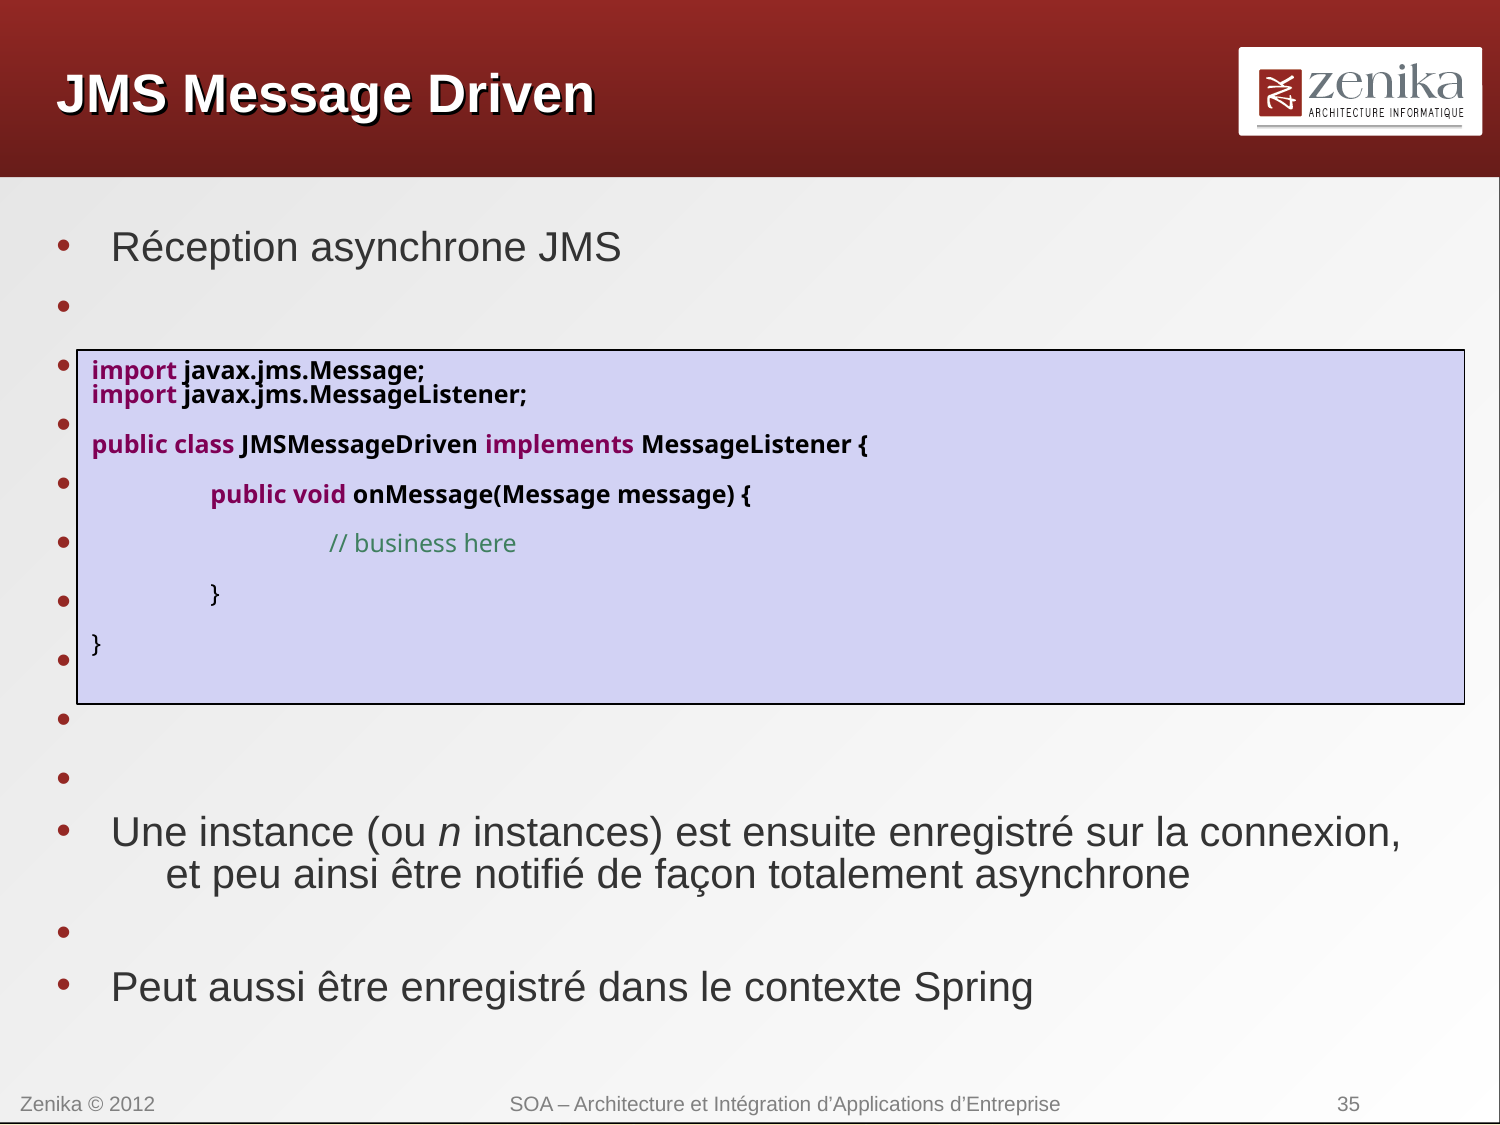

JMS Message Driven
Réception asynchrone JMS
Une instance (ou n instances) est ensuite enregistré sur la connexion, et peu ainsi être notifié de façon totalement asynchrone
Peut aussi être enregistré dans le contexte Spring
import javax.jms.Message;
import javax.jms.MessageListener;
public class JMSMessageDriven implements MessageListener {
	public void onMessage(Message message) {
		// business here
	}
}